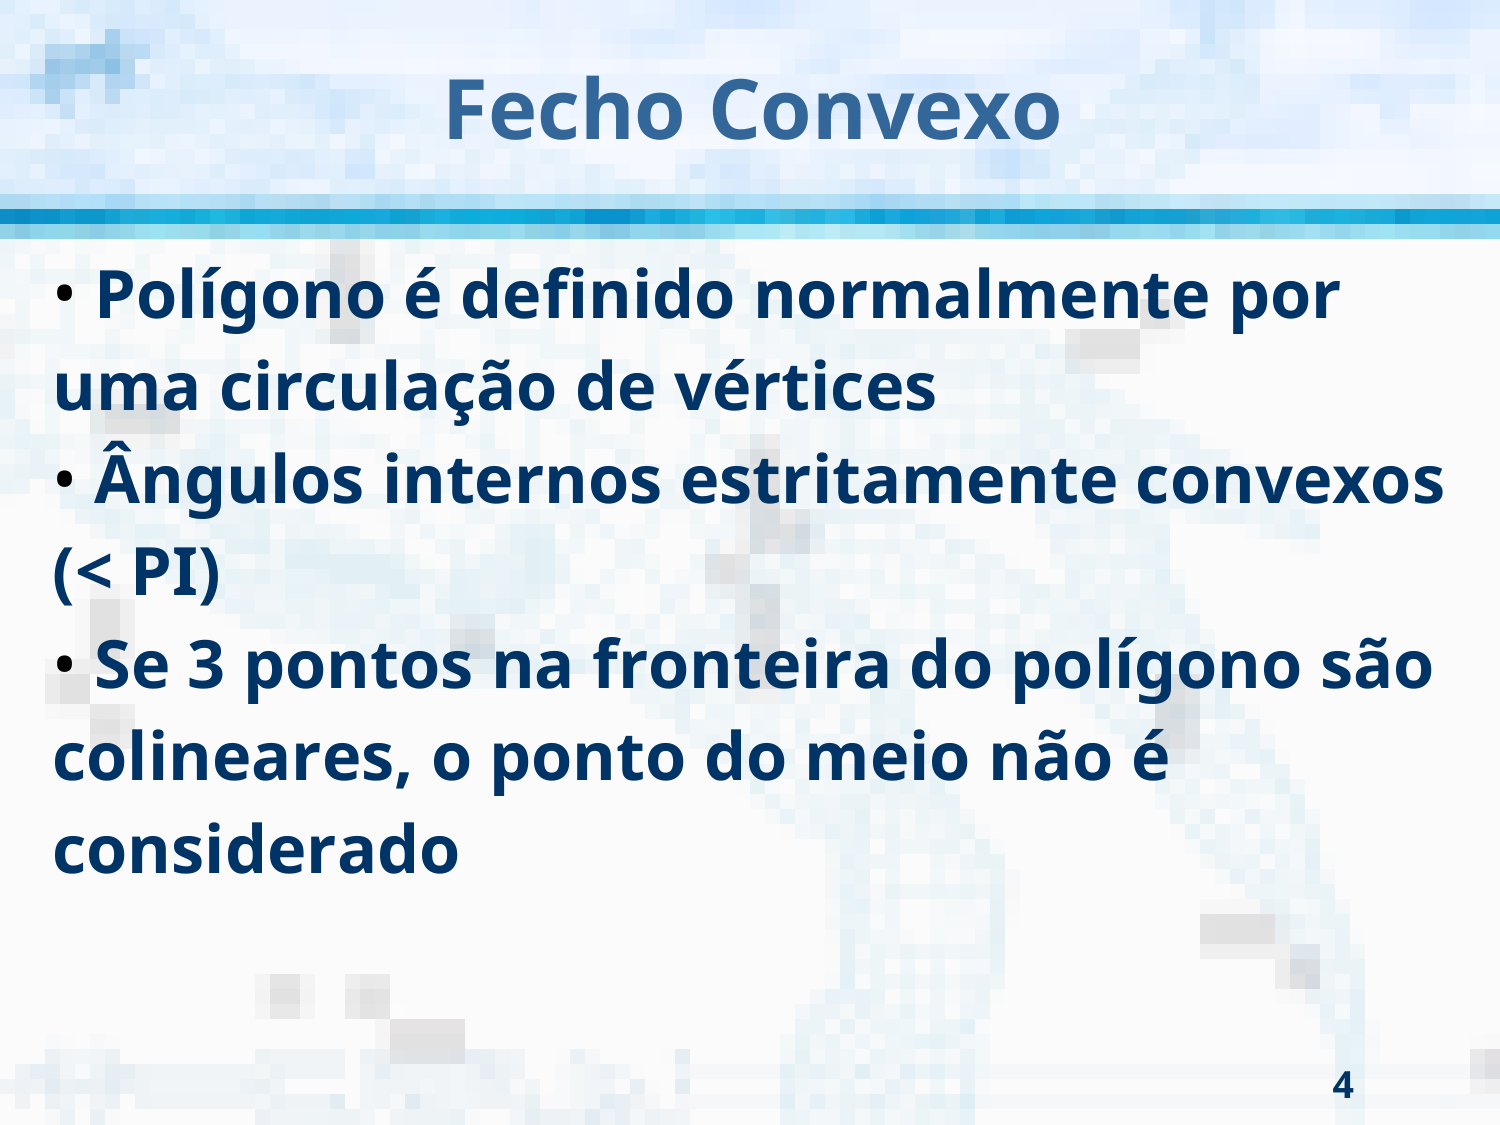

Fecho Convexo
 Polígono é definido normalmente por uma circulação de vértices
 Ângulos internos estritamente convexos (< PI)
 Se 3 pontos na fronteira do polígono são colineares, o ponto do meio não é considerado